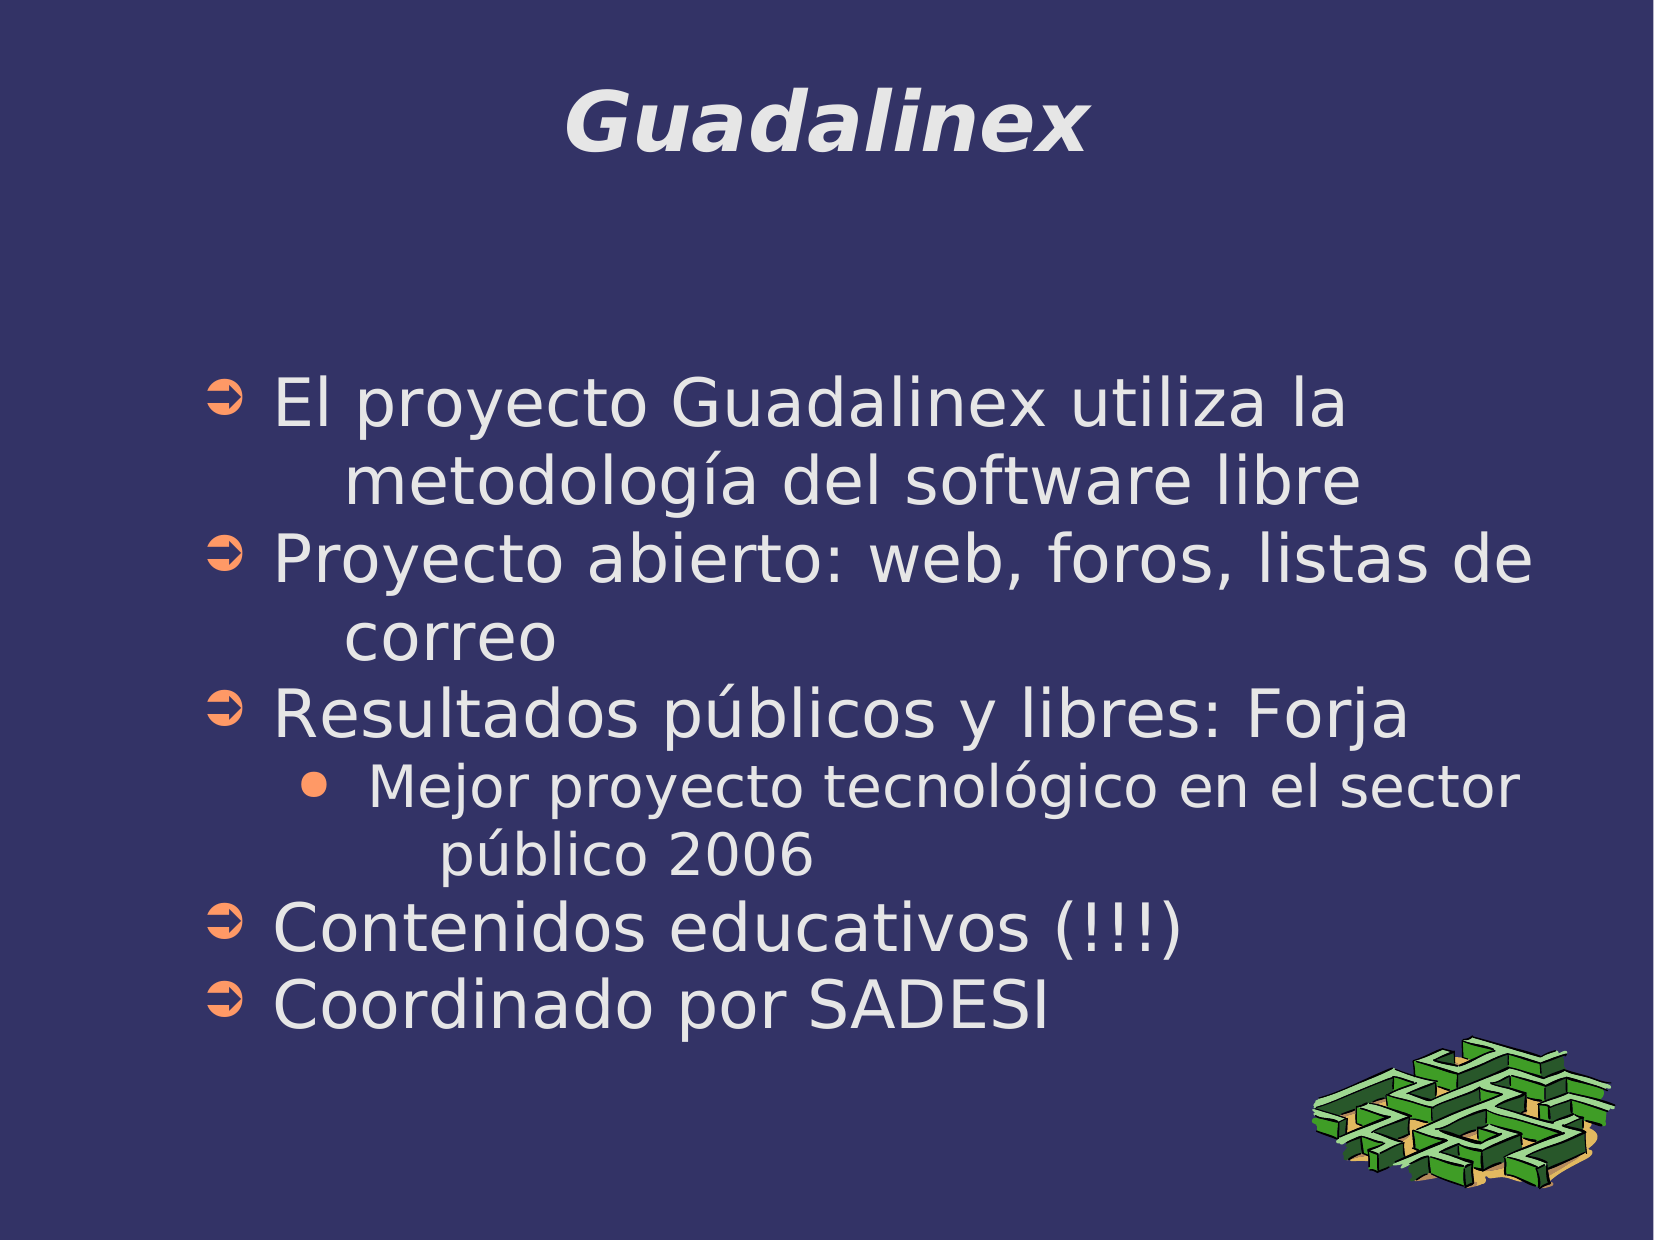

# Guadalinex
El proyecto Guadalinex utiliza la metodología del software libre
Proyecto abierto: web, foros, listas de correo
Resultados públicos y libres: Forja
Mejor proyecto tecnológico en el sector público 2006
Contenidos educativos (!!!)
Coordinado por SADESI